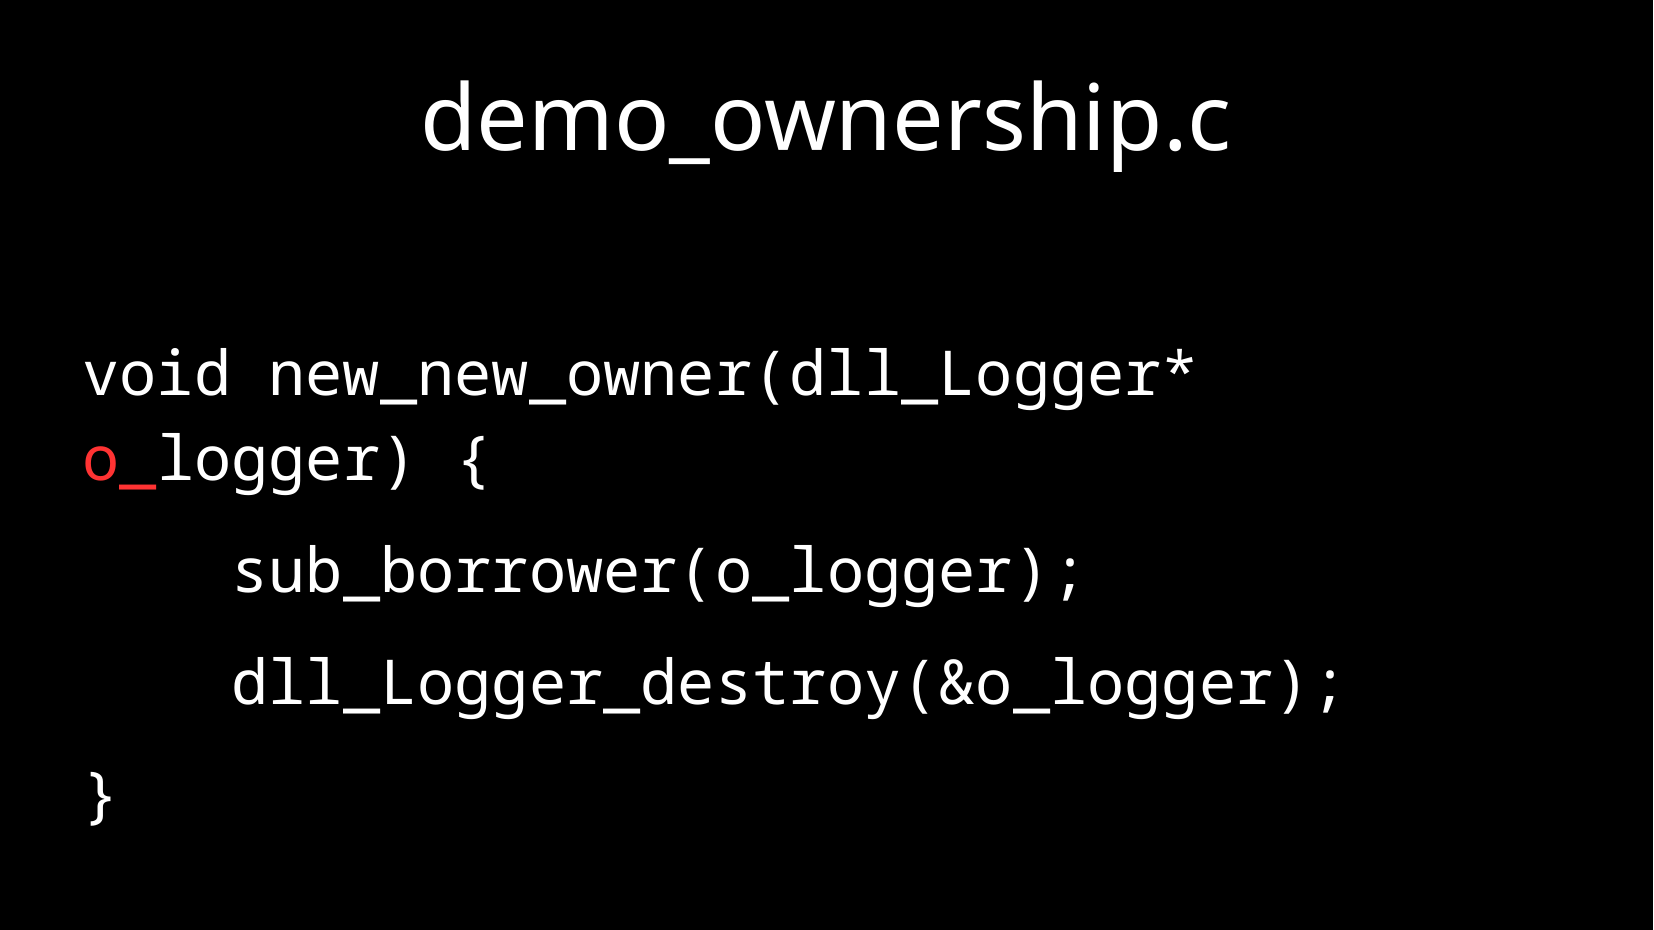

# demo_ownership.c
void new_new_owner(dll_Logger* o_logger) {
 sub_borrower(o_logger);
 dll_Logger_destroy(&o_logger);
}